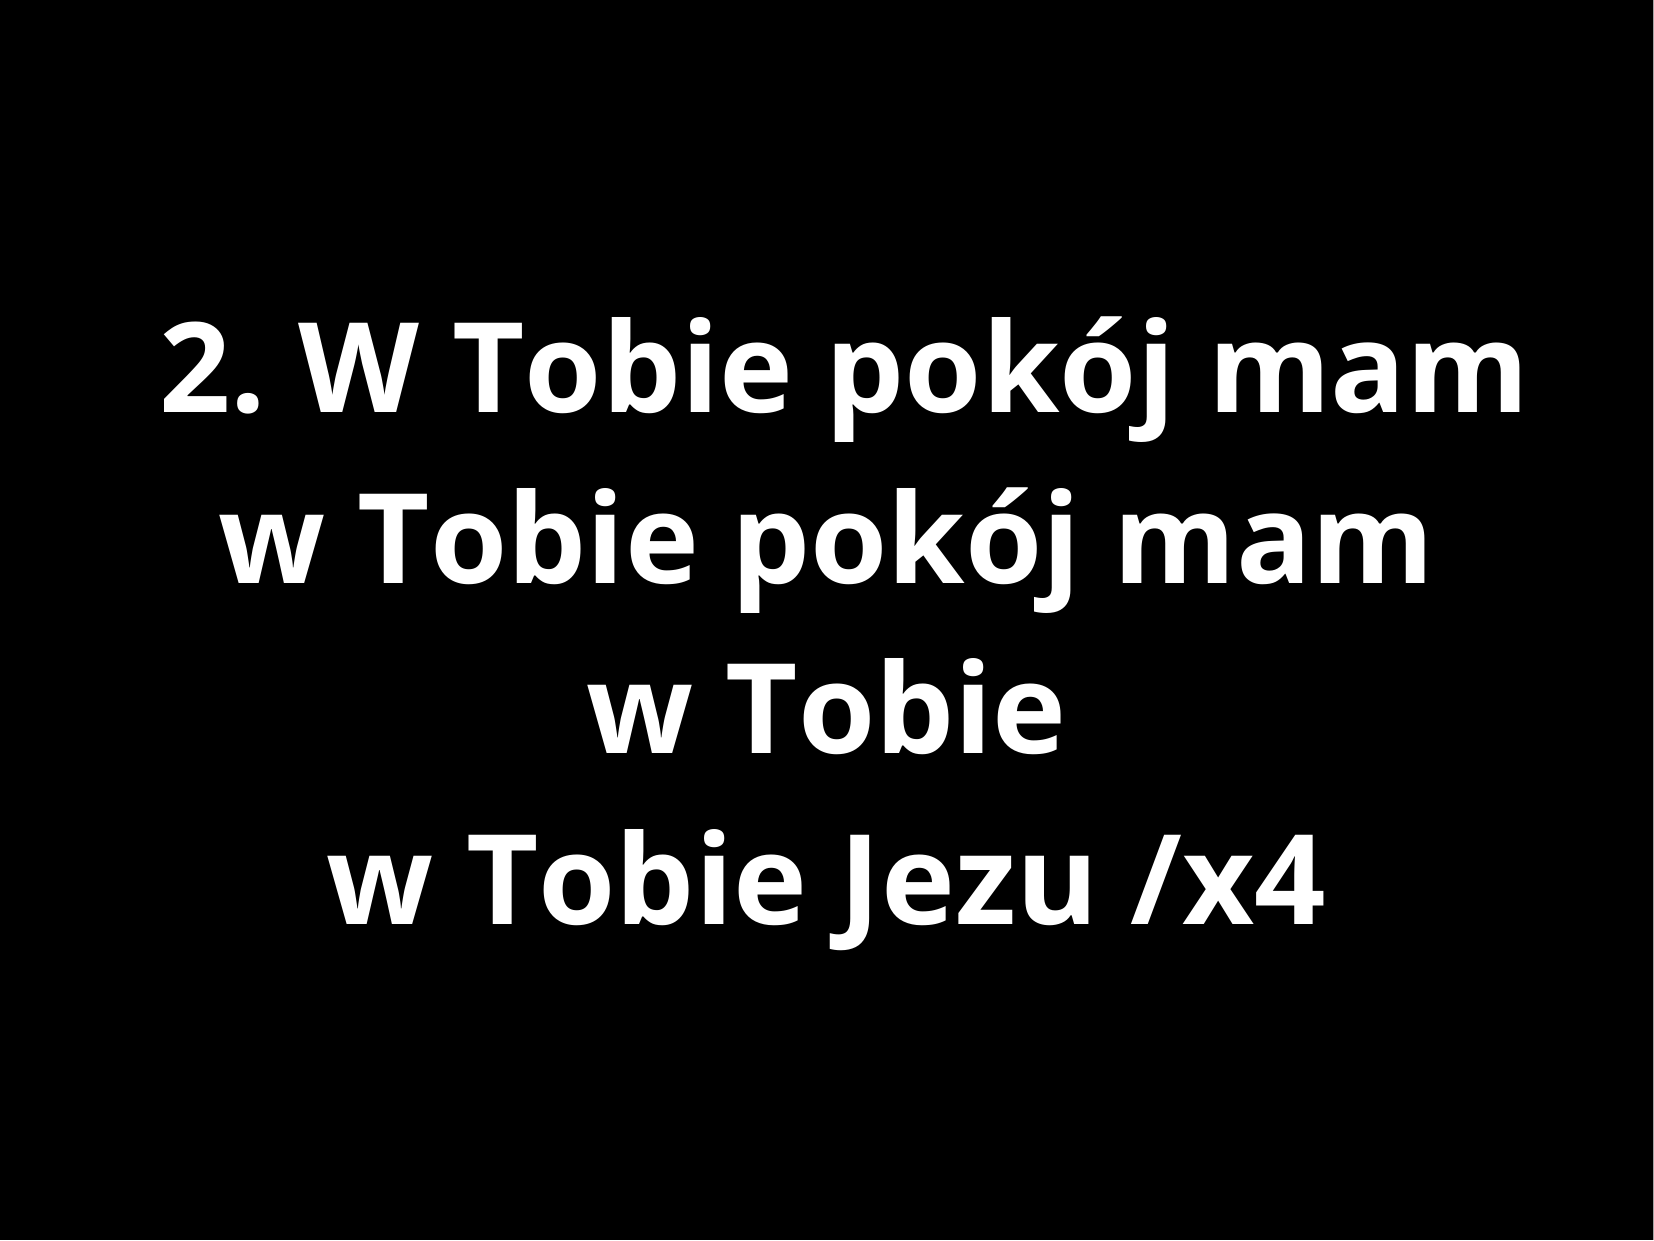

# 2. W Tobie pokój mam
w Tobie pokój mam
w Tobie
w Tobie Jezu /x4